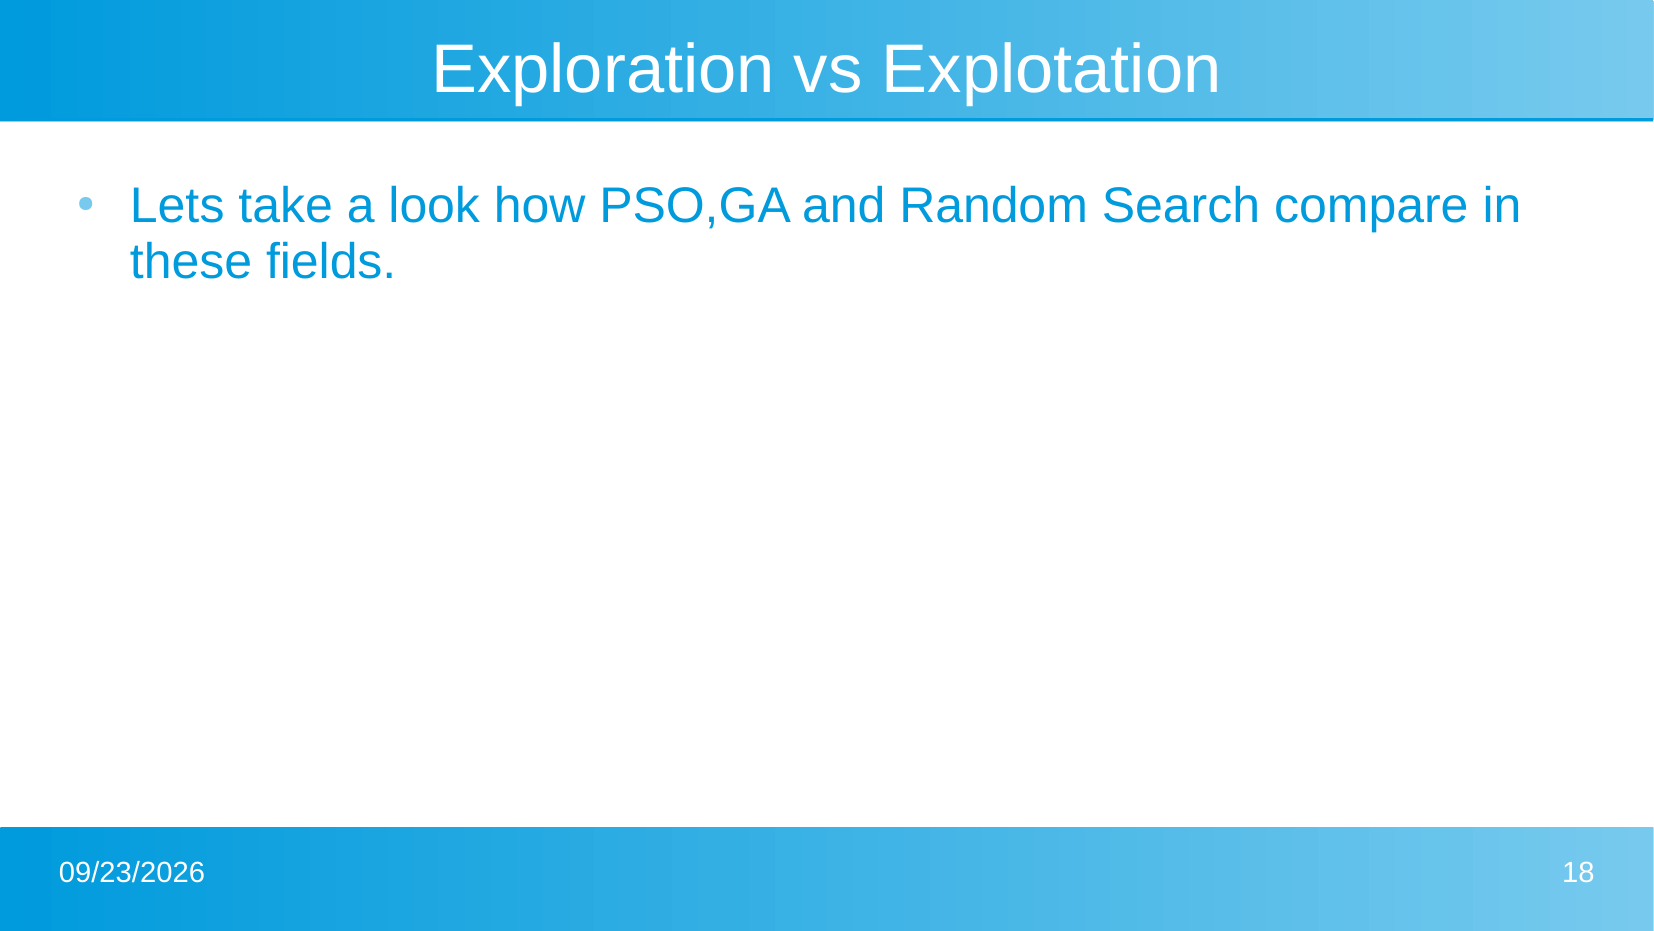

# Exploration vs Explotation
Lets take a look how PSO,GA and Random Search compare in these fields.
18